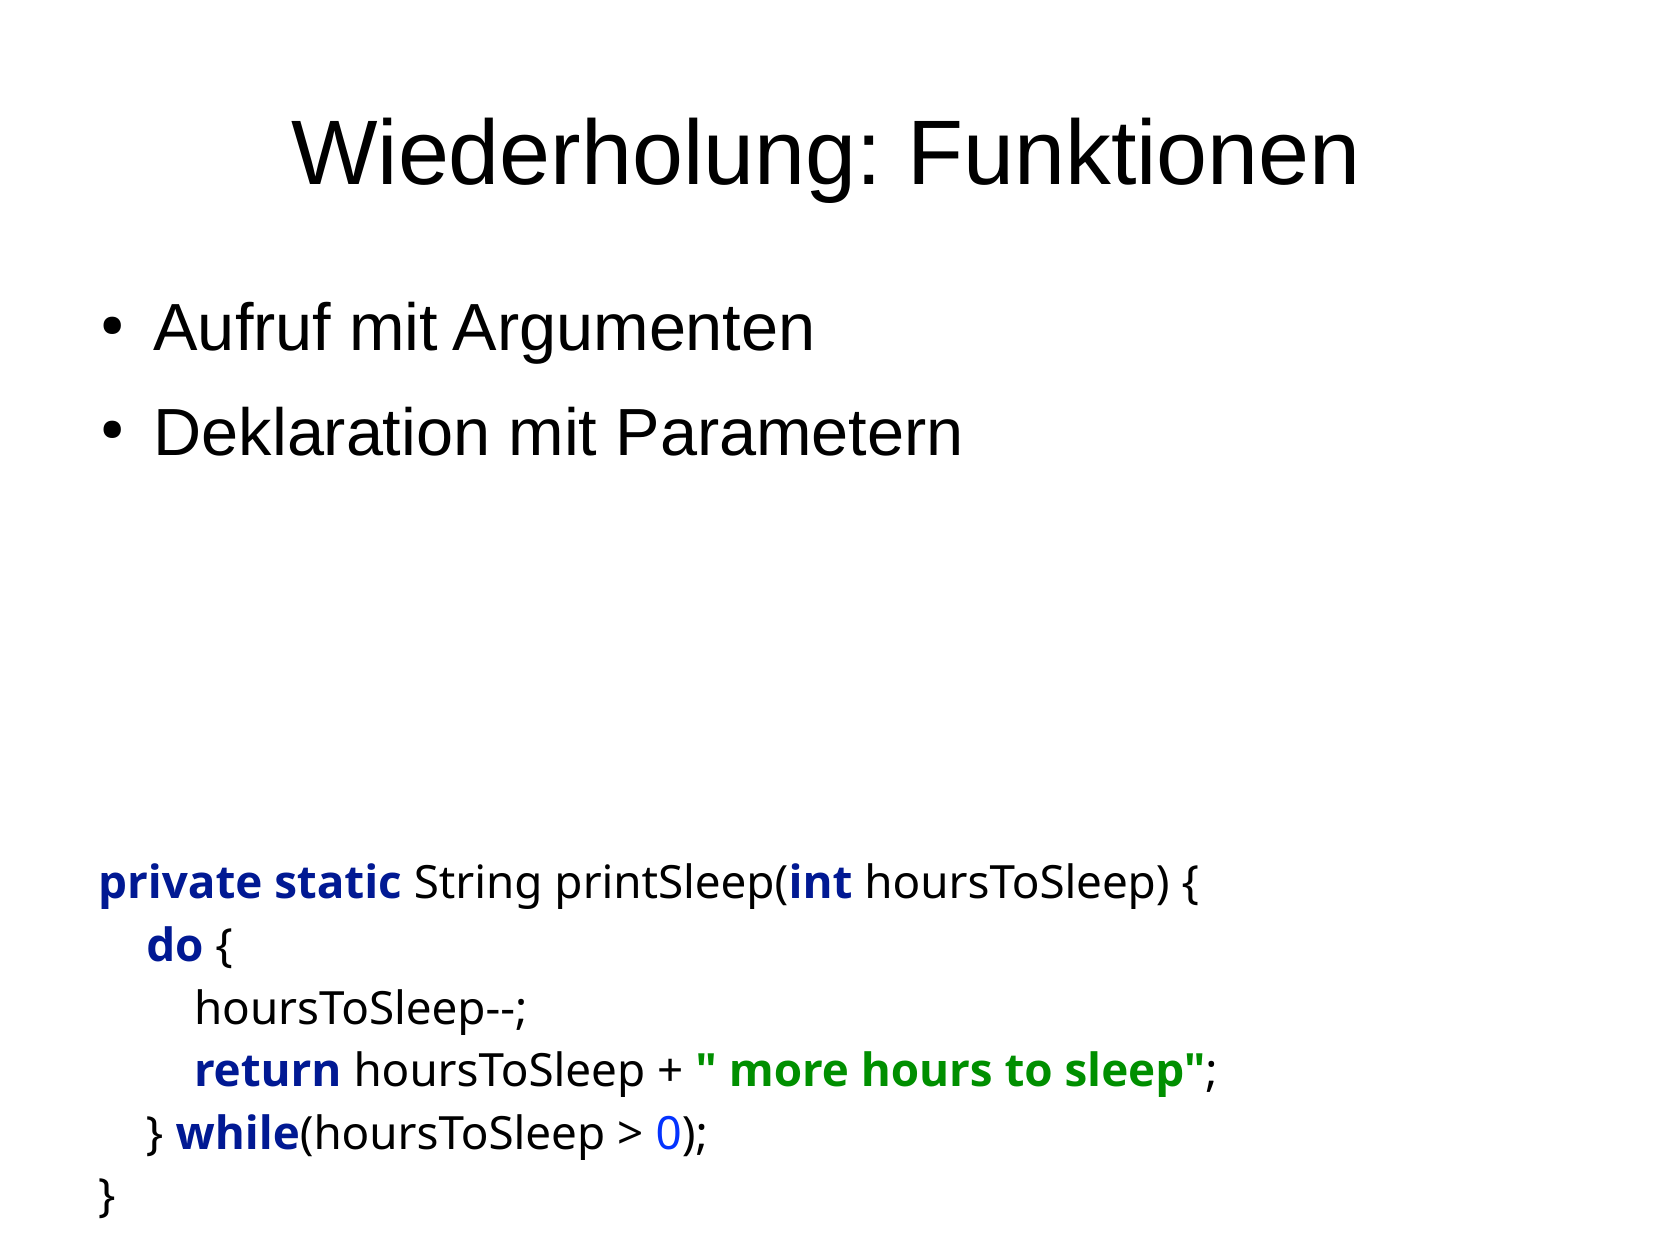

# Wiederholung: Funktionen
Aufruf mit Argumenten
Deklaration mit Parametern
private static String printSleep(int hoursToSleep) {
 do {
 hoursToSleep--;
 return hoursToSleep + " more hours to sleep";
 } while(hoursToSleep > 0);
}